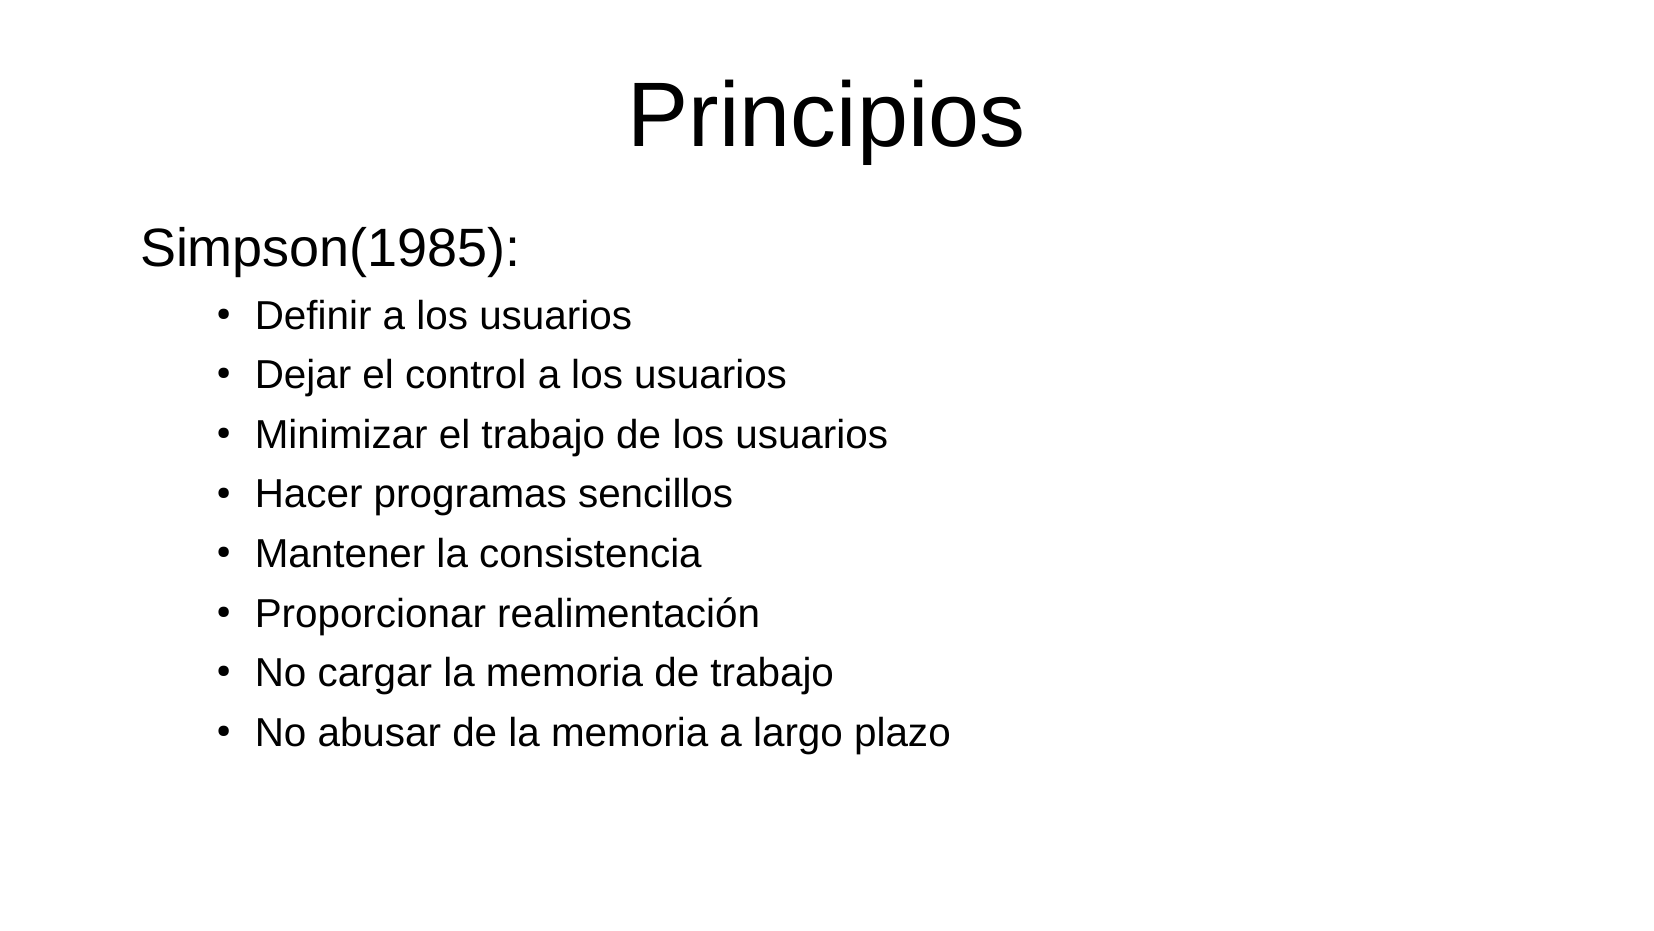

# Principios
Simpson(1985):
Definir a los usuarios
Dejar el control a los usuarios
Minimizar el trabajo de los usuarios
Hacer programas sencillos
Mantener la consistencia
Proporcionar realimentación
No cargar la memoria de trabajo
No abusar de la memoria a largo plazo